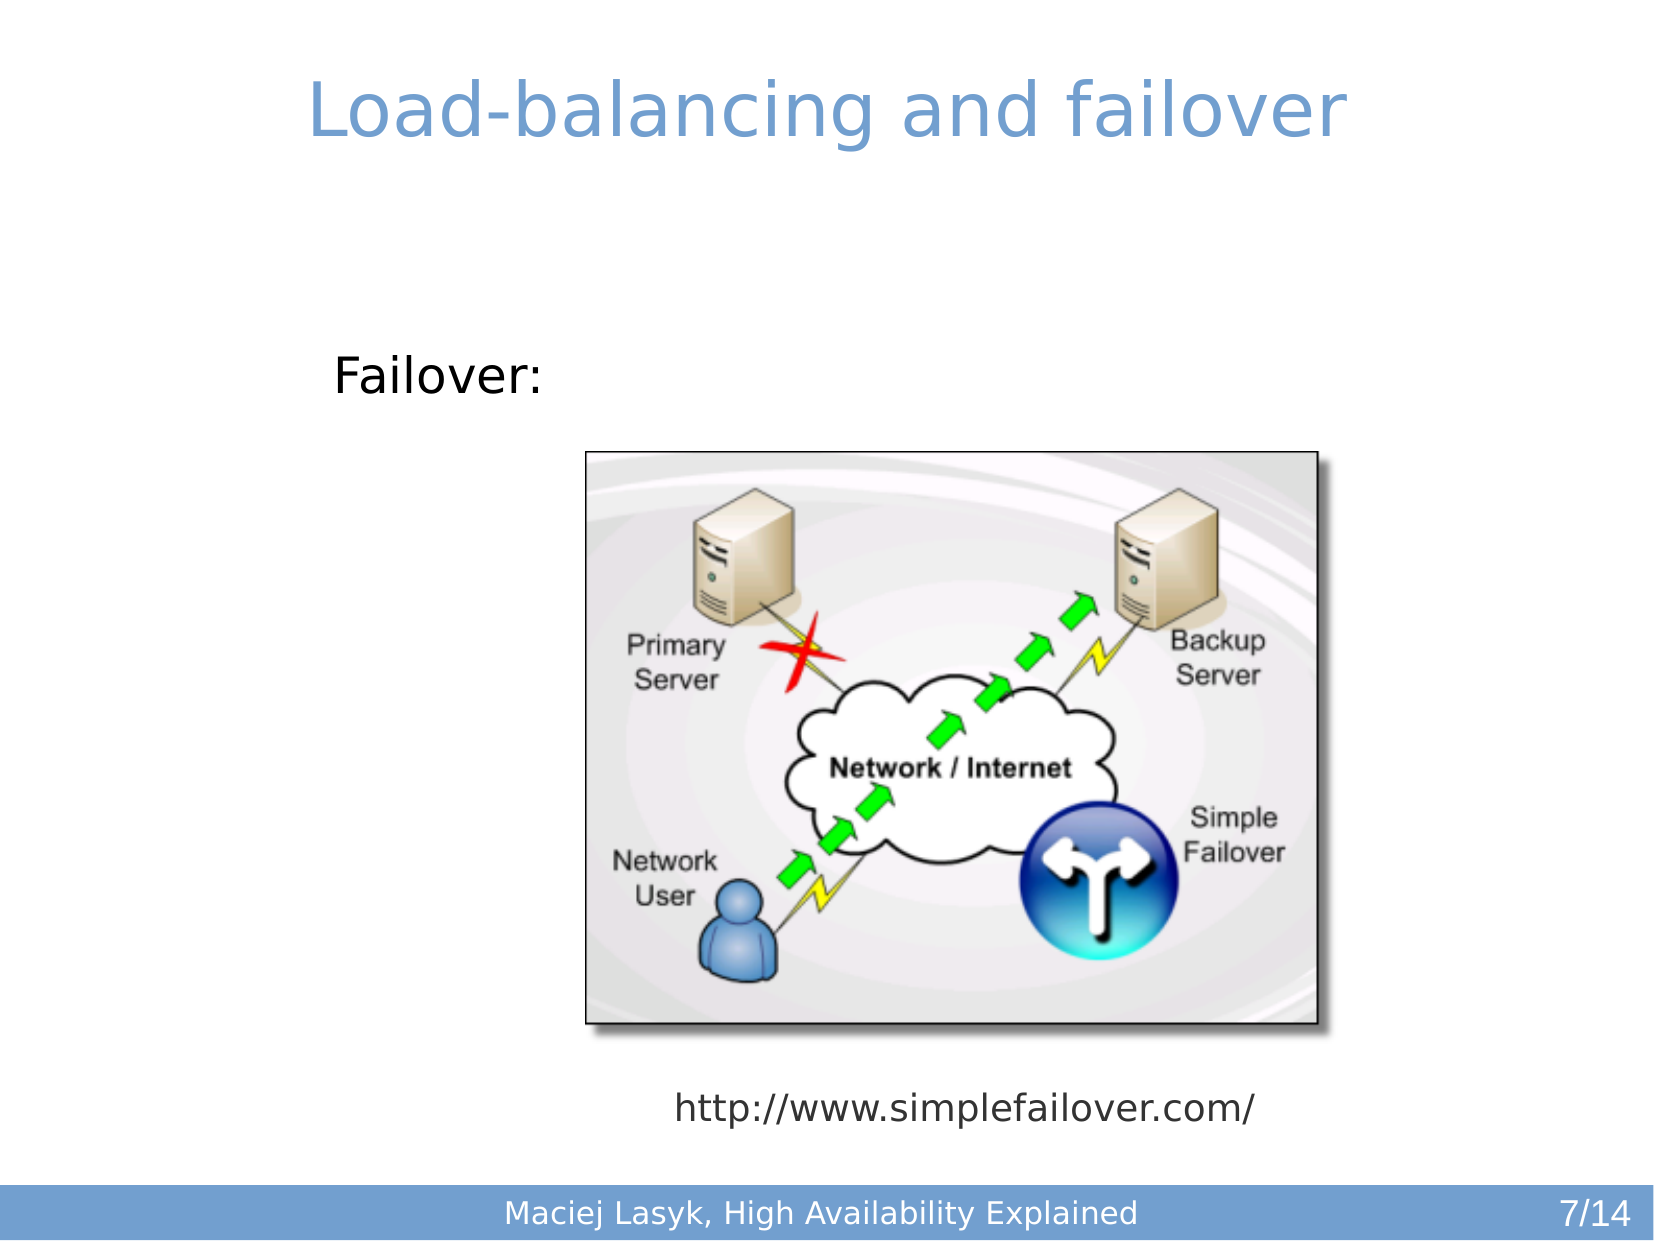

Load-balancing and failover
Failover:
http://www.simplefailover.com/
 7/14
Maciej Lasyk, High Availability Explained